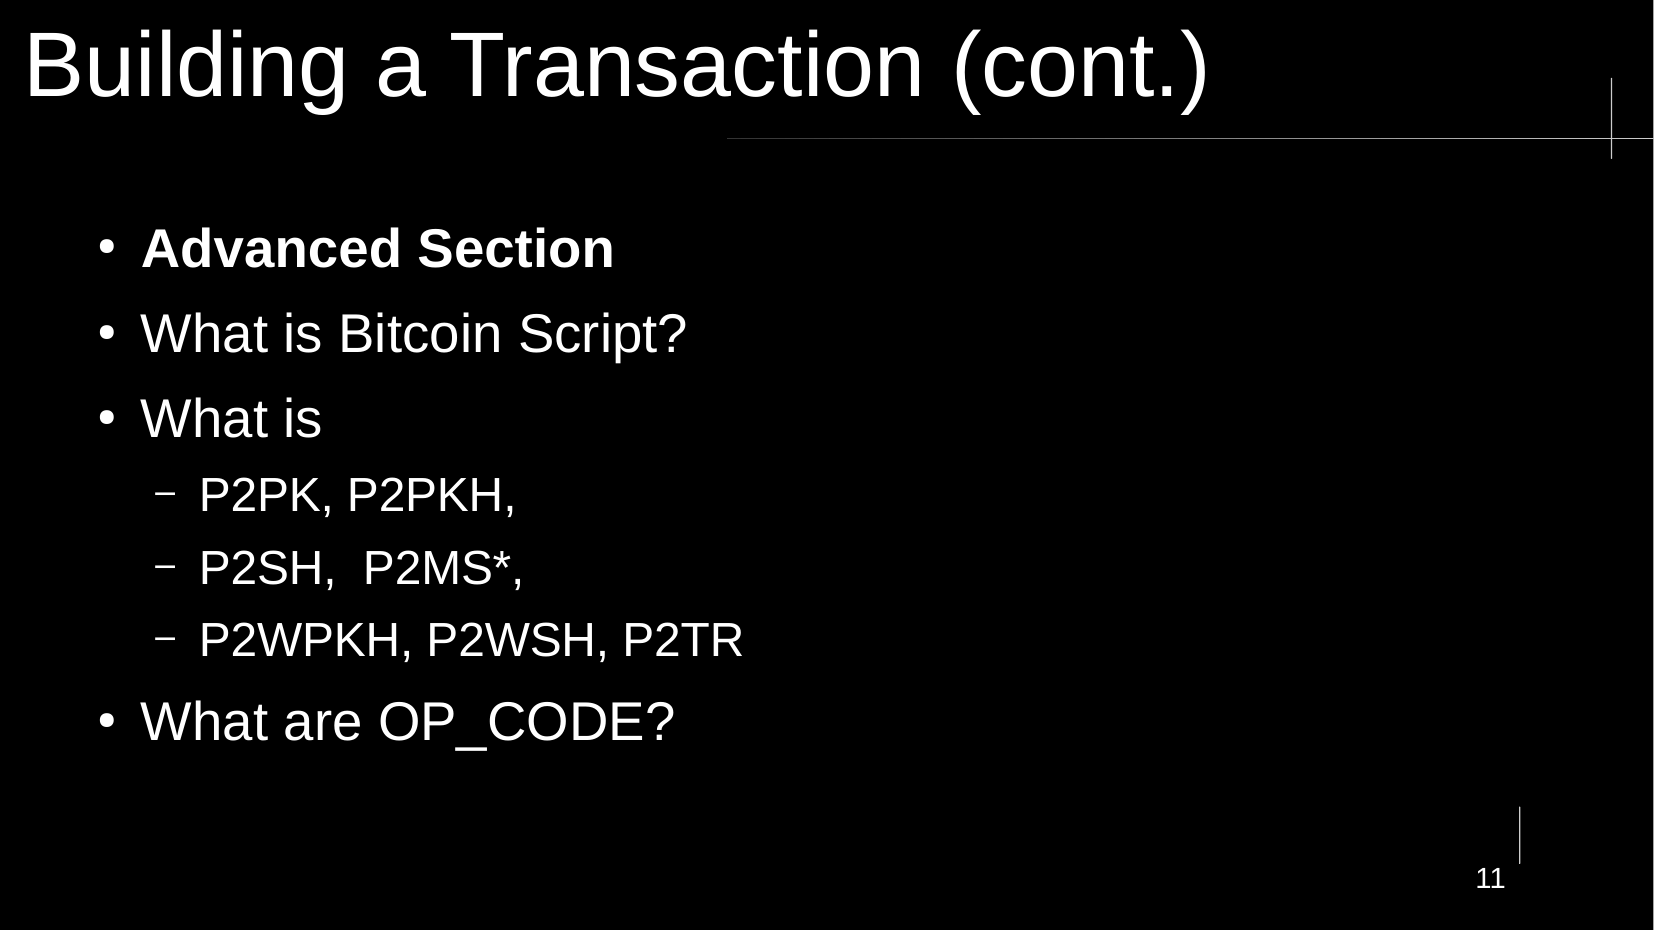

# Building a Transaction (cont.)
Advanced Section
What is Bitcoin Script?
What is
P2PK, P2PKH,
P2SH, P2MS*,
P2WPKH, P2WSH, P2TR
What are OP_CODE?
11